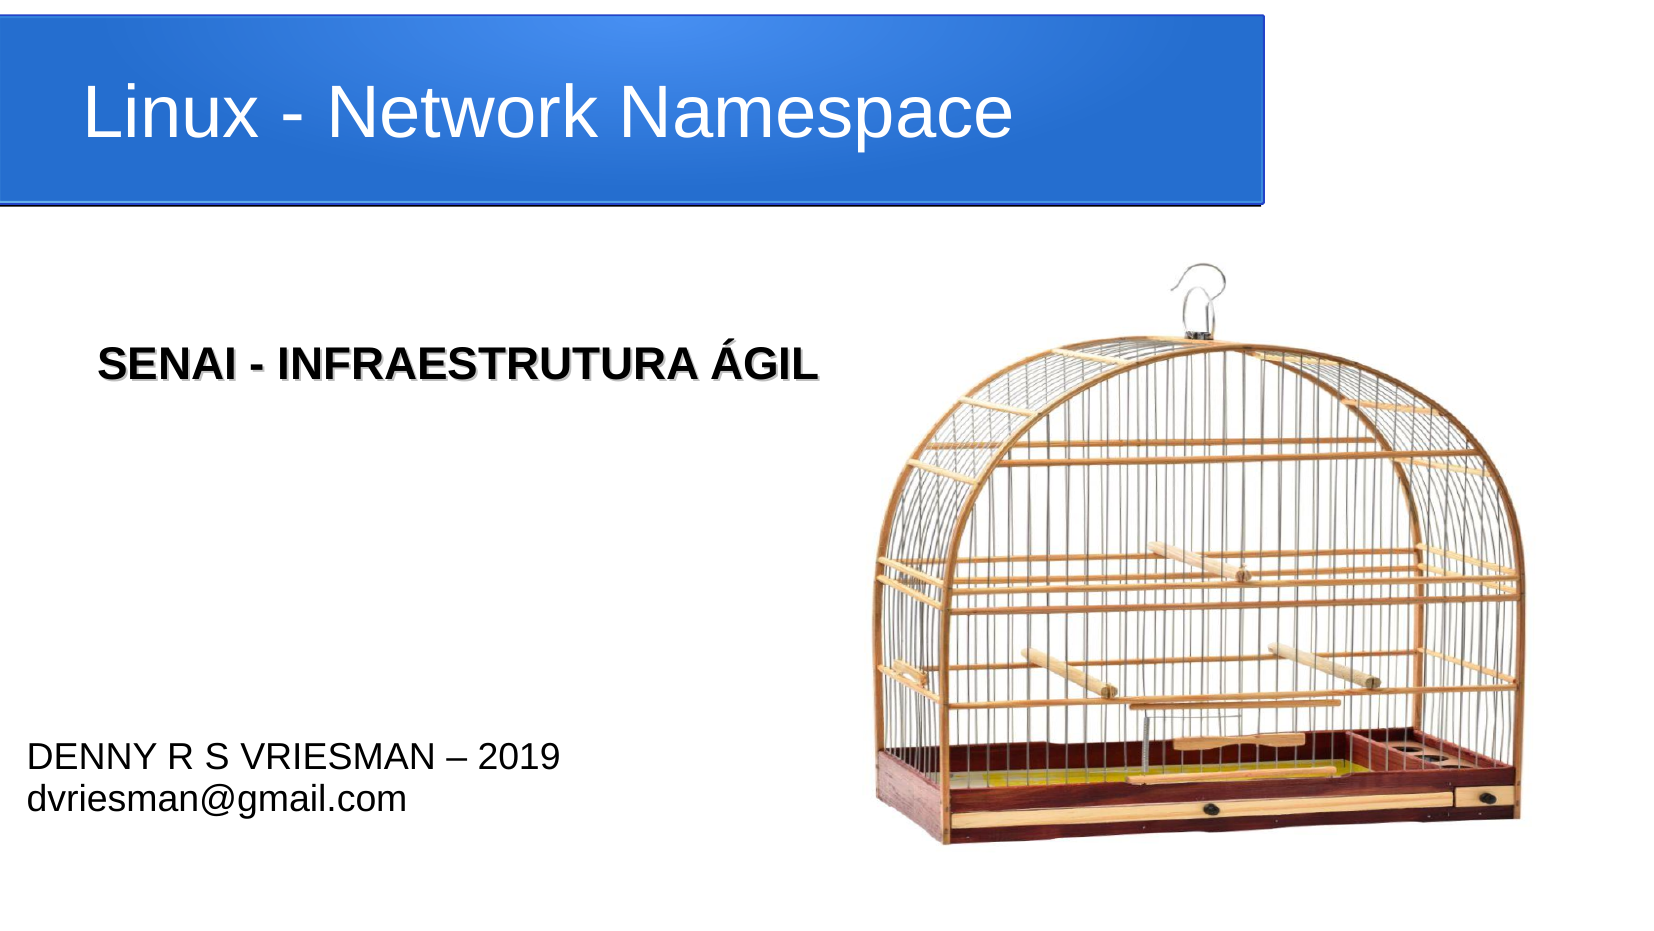

# Linux - Network Namespace
SENAI - INFRAESTRUTURA ÁGIL
DENNY R S VRIESMAN – 2019
dvriesman@gmail.com